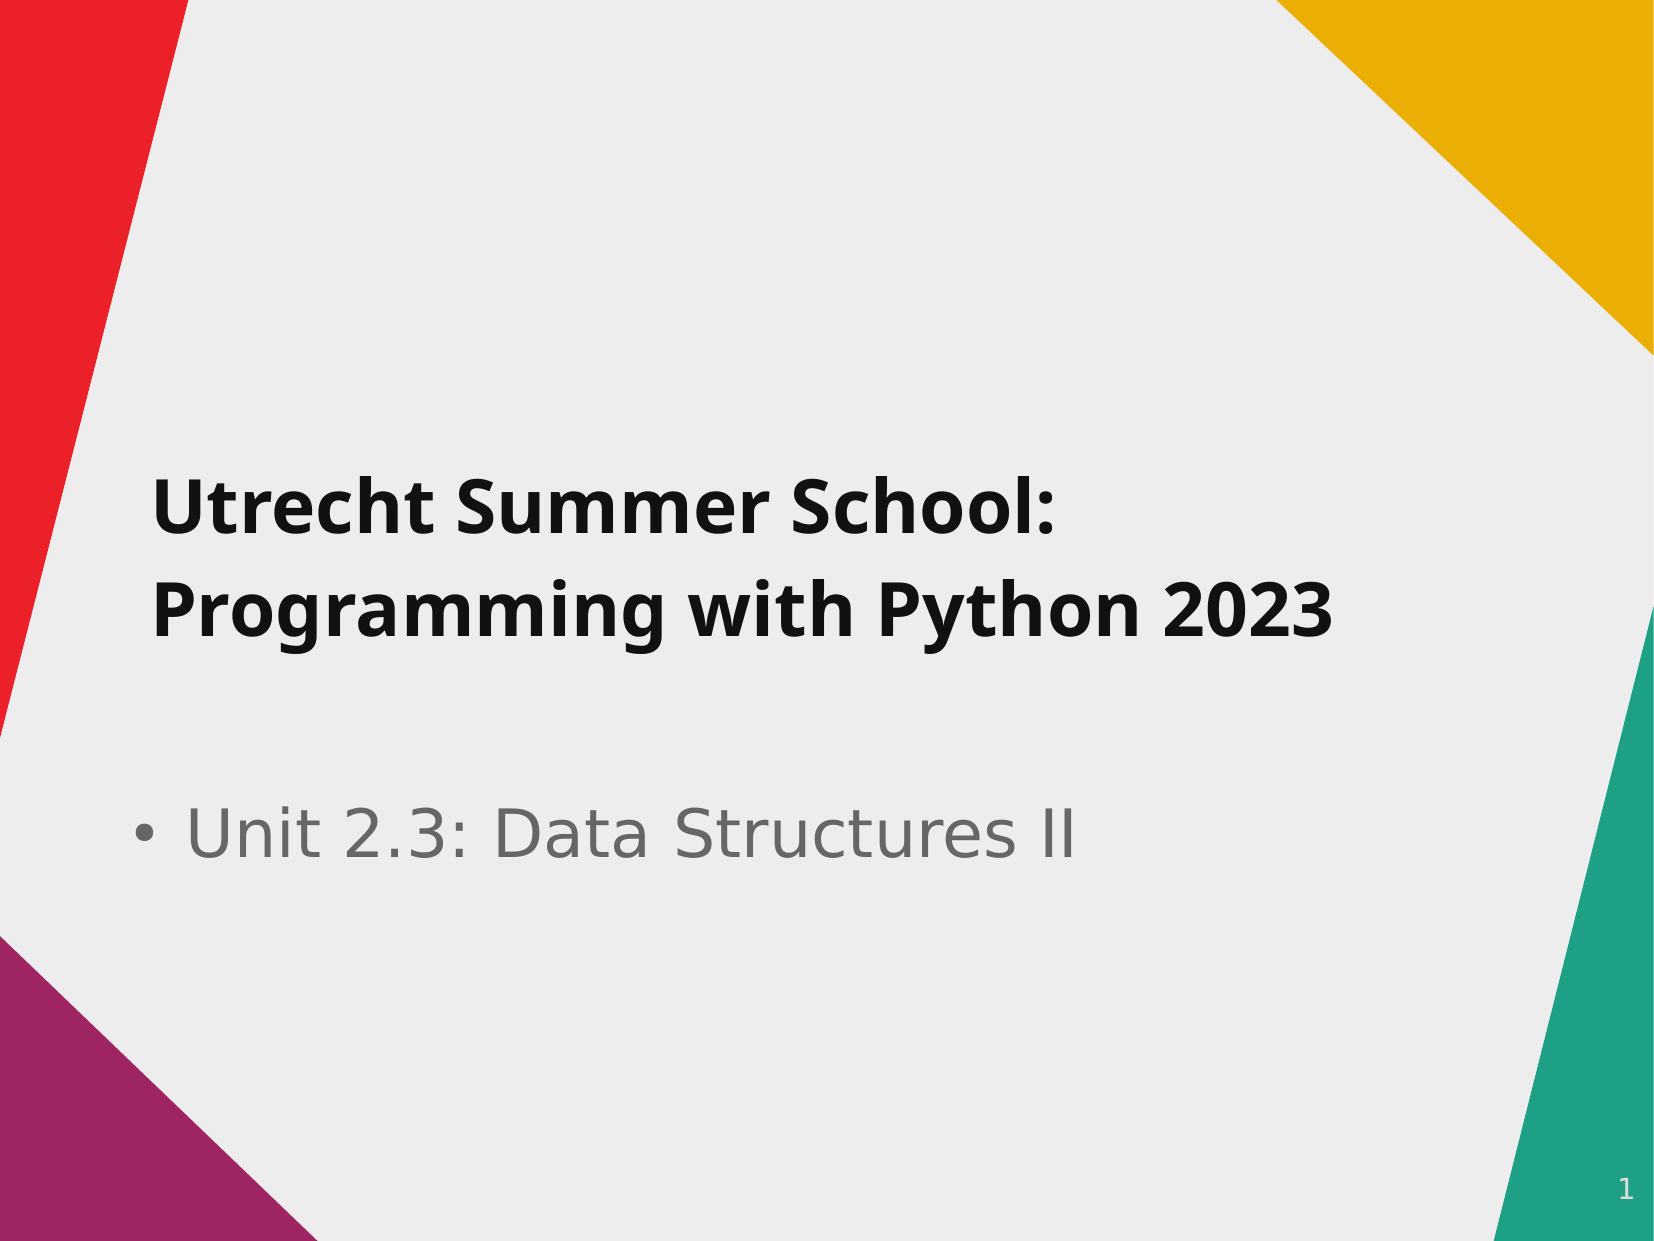

Utrecht Summer School:
Programming with Python 2023
# Unit 2.3: Data Structures II
1